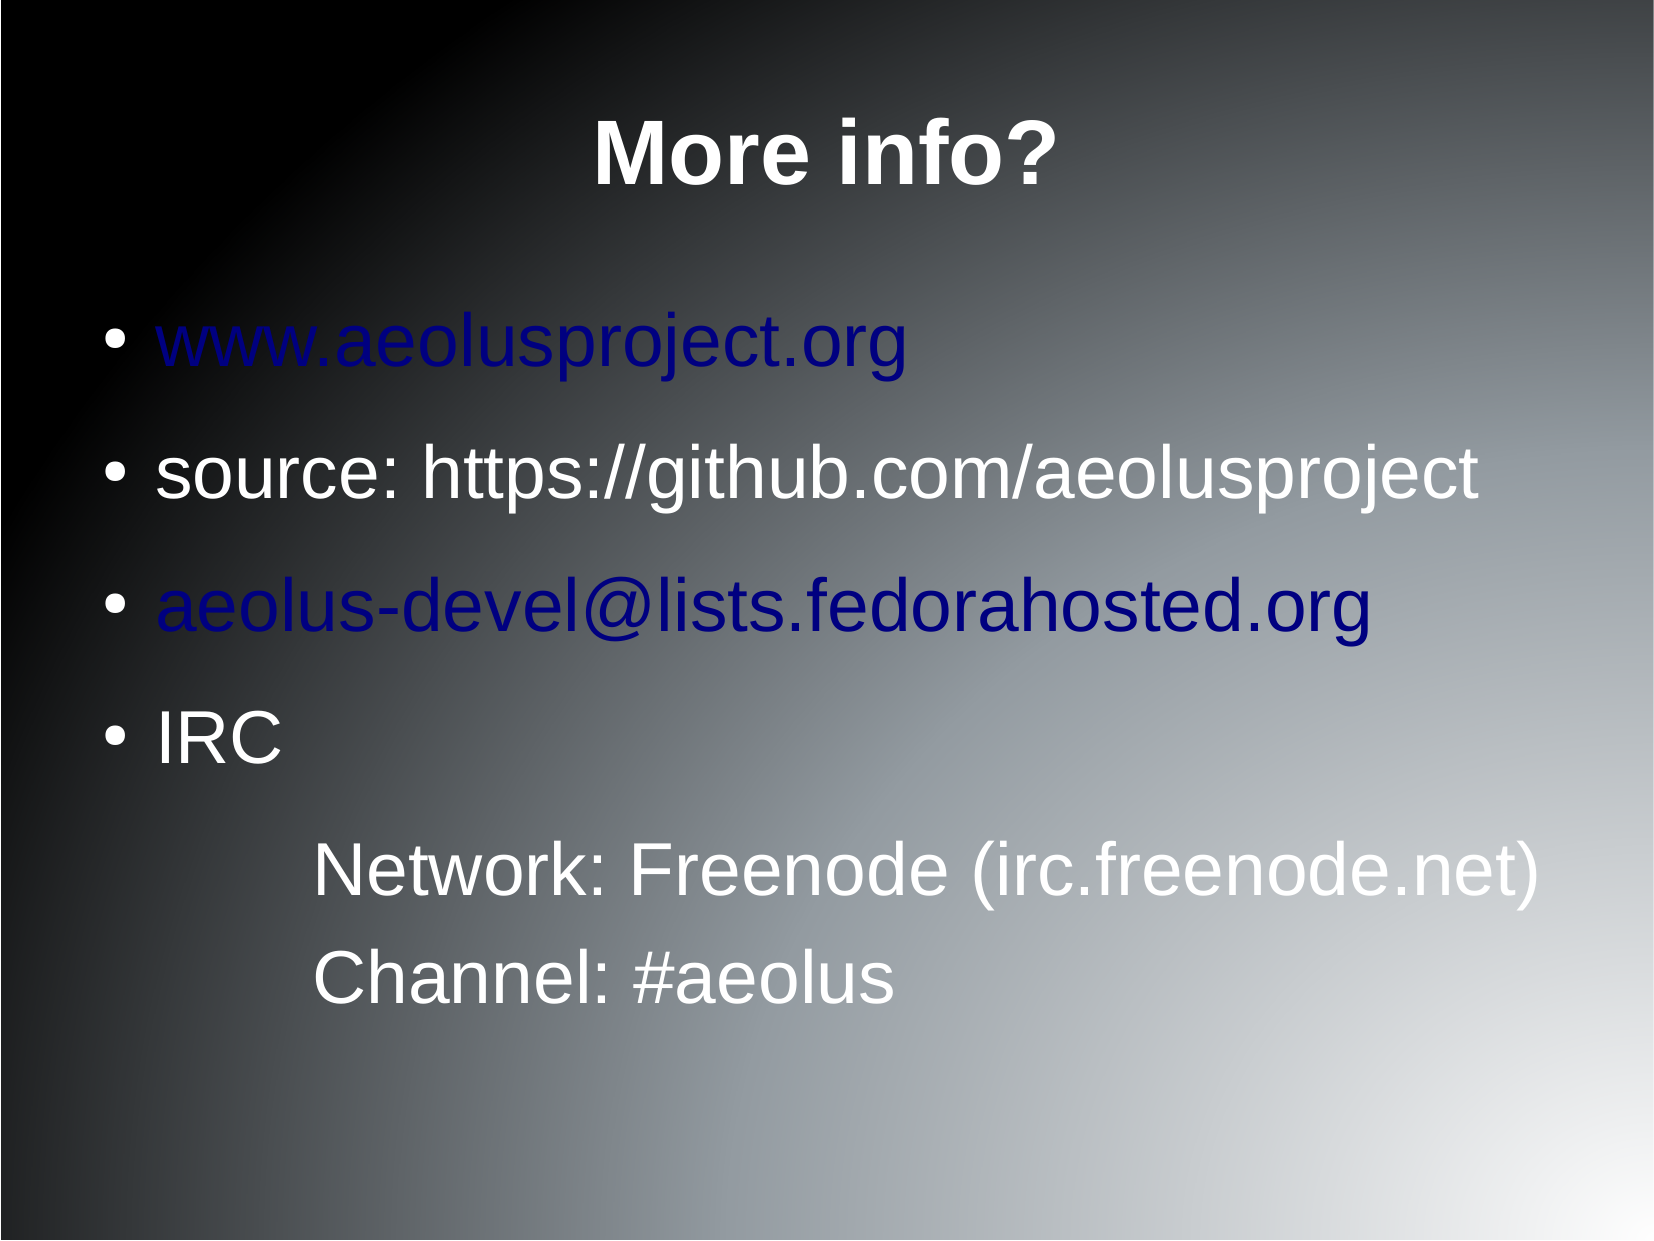

# More info?
www.aeolusproject.org
source: https://github.com/aeolusproject
aeolus-devel@lists.fedorahosted.org
IRC
Network: Freenode (irc.freenode.net)
Channel: #aeolus